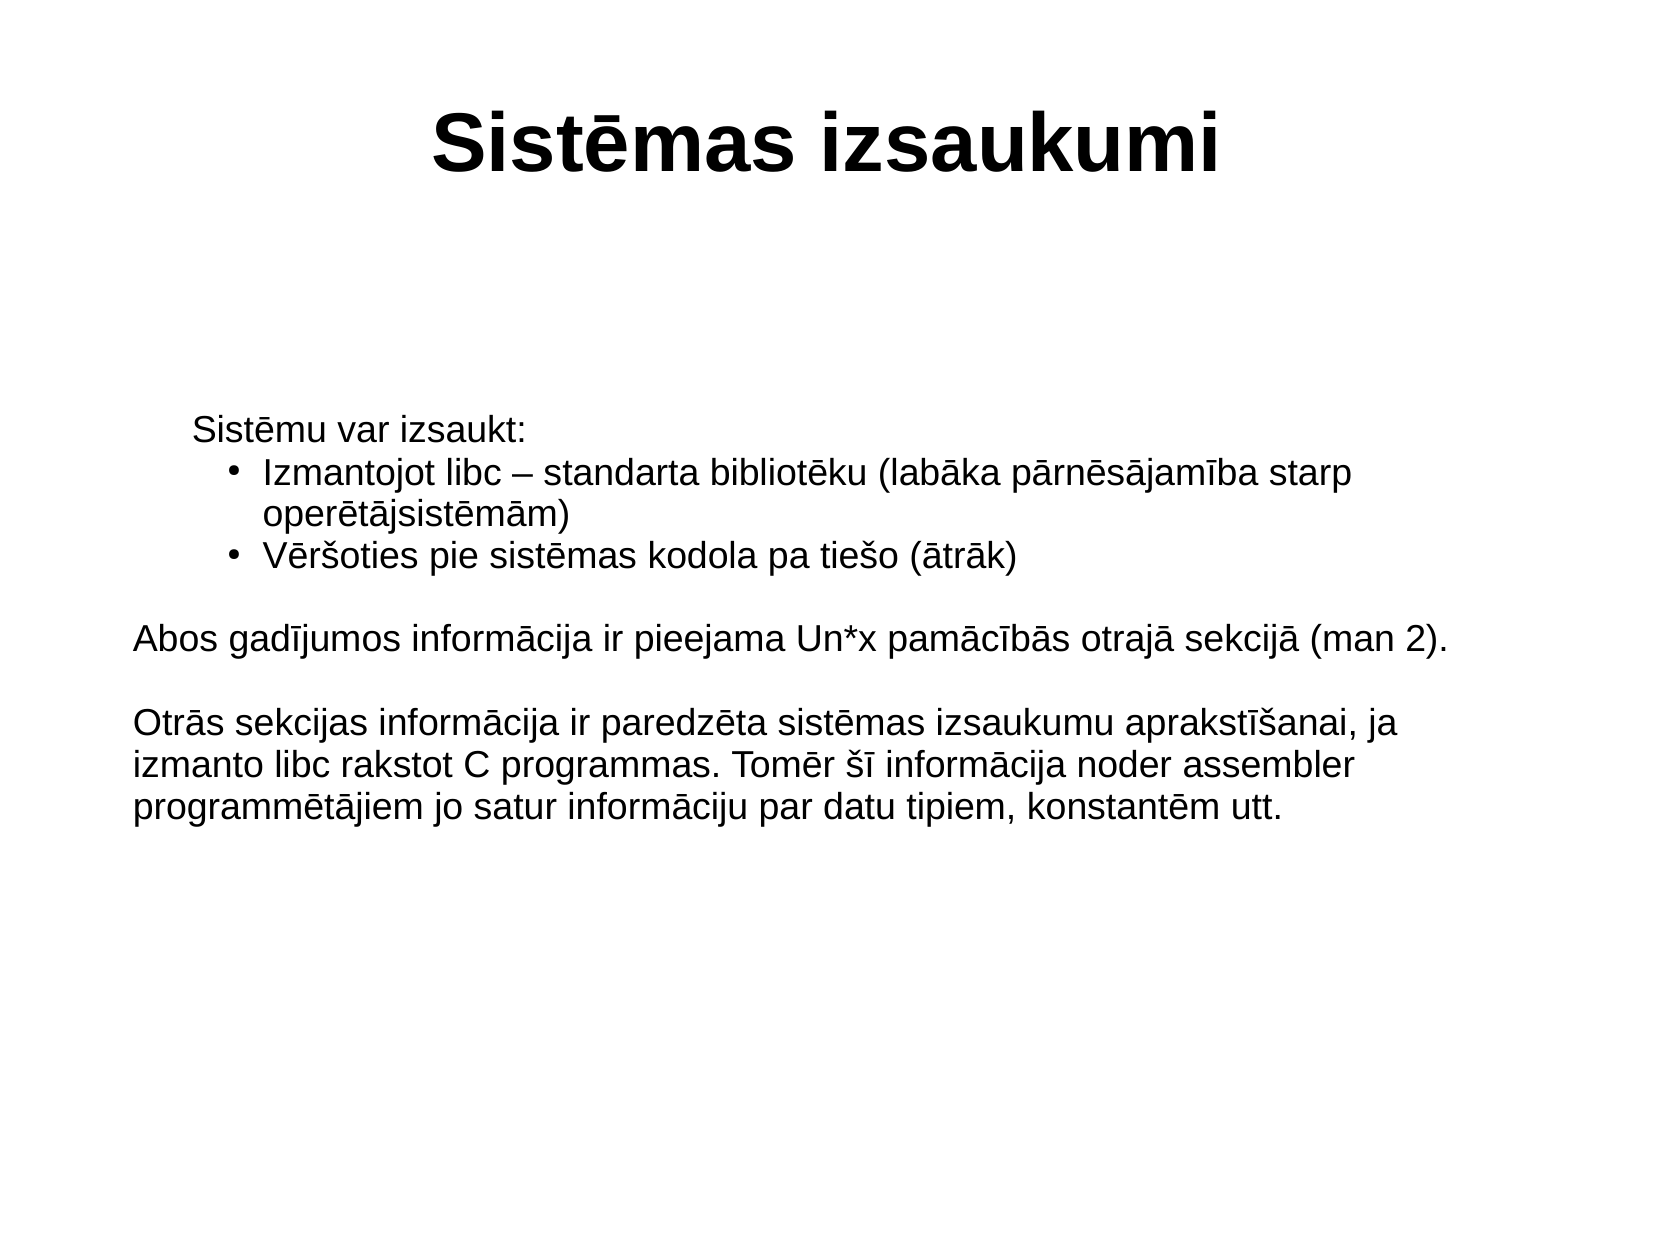

Sistēmas izsaukumi
Sistēmu var izsaukt:
Izmantojot libc – standarta bibliotēku (labāka pārnēsājamība starp operētājsistēmām)
Vēršoties pie sistēmas kodola pa tiešo (ātrāk)
Abos gadījumos informācija ir pieejama Un*x pamācībās otrajā sekcijā (man 2).
Otrās sekcijas informācija ir paredzēta sistēmas izsaukumu aprakstīšanai, ja izmanto libc rakstot C programmas. Tomēr šī informācija noder assembler programmētājiem jo satur informāciju par datu tipiem, konstantēm utt.